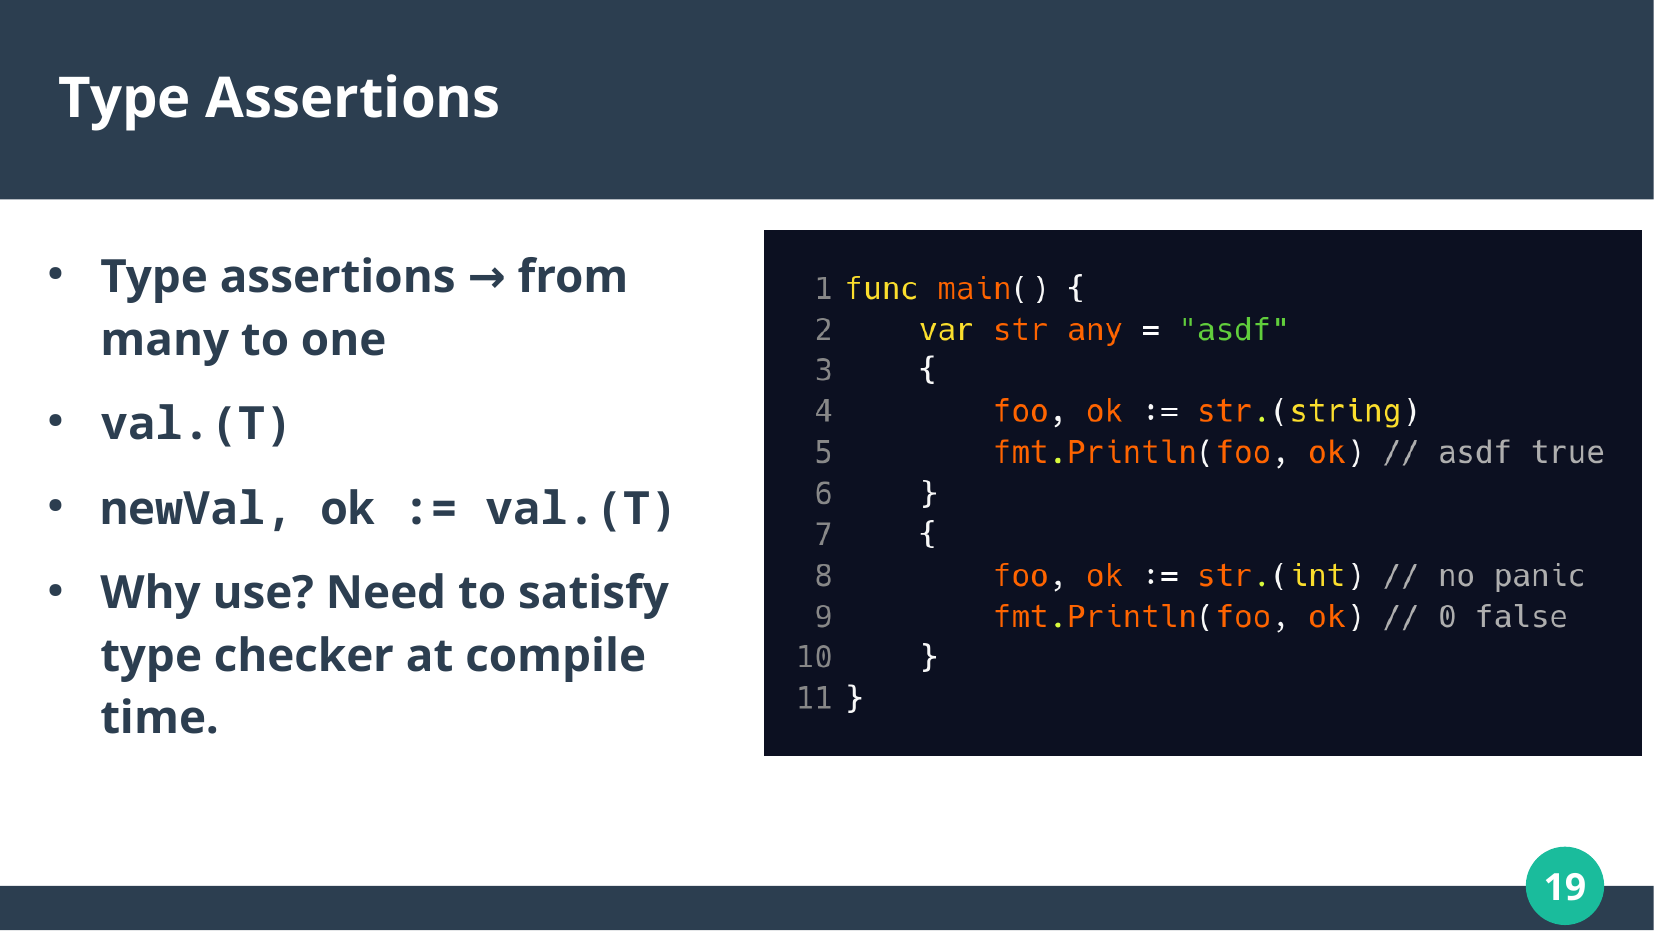

# Type Assertions
Type assertions → from many to one
val.(T)
newVal, ok := val.(T)
Why use? Need to satisfy type checker at compile time.